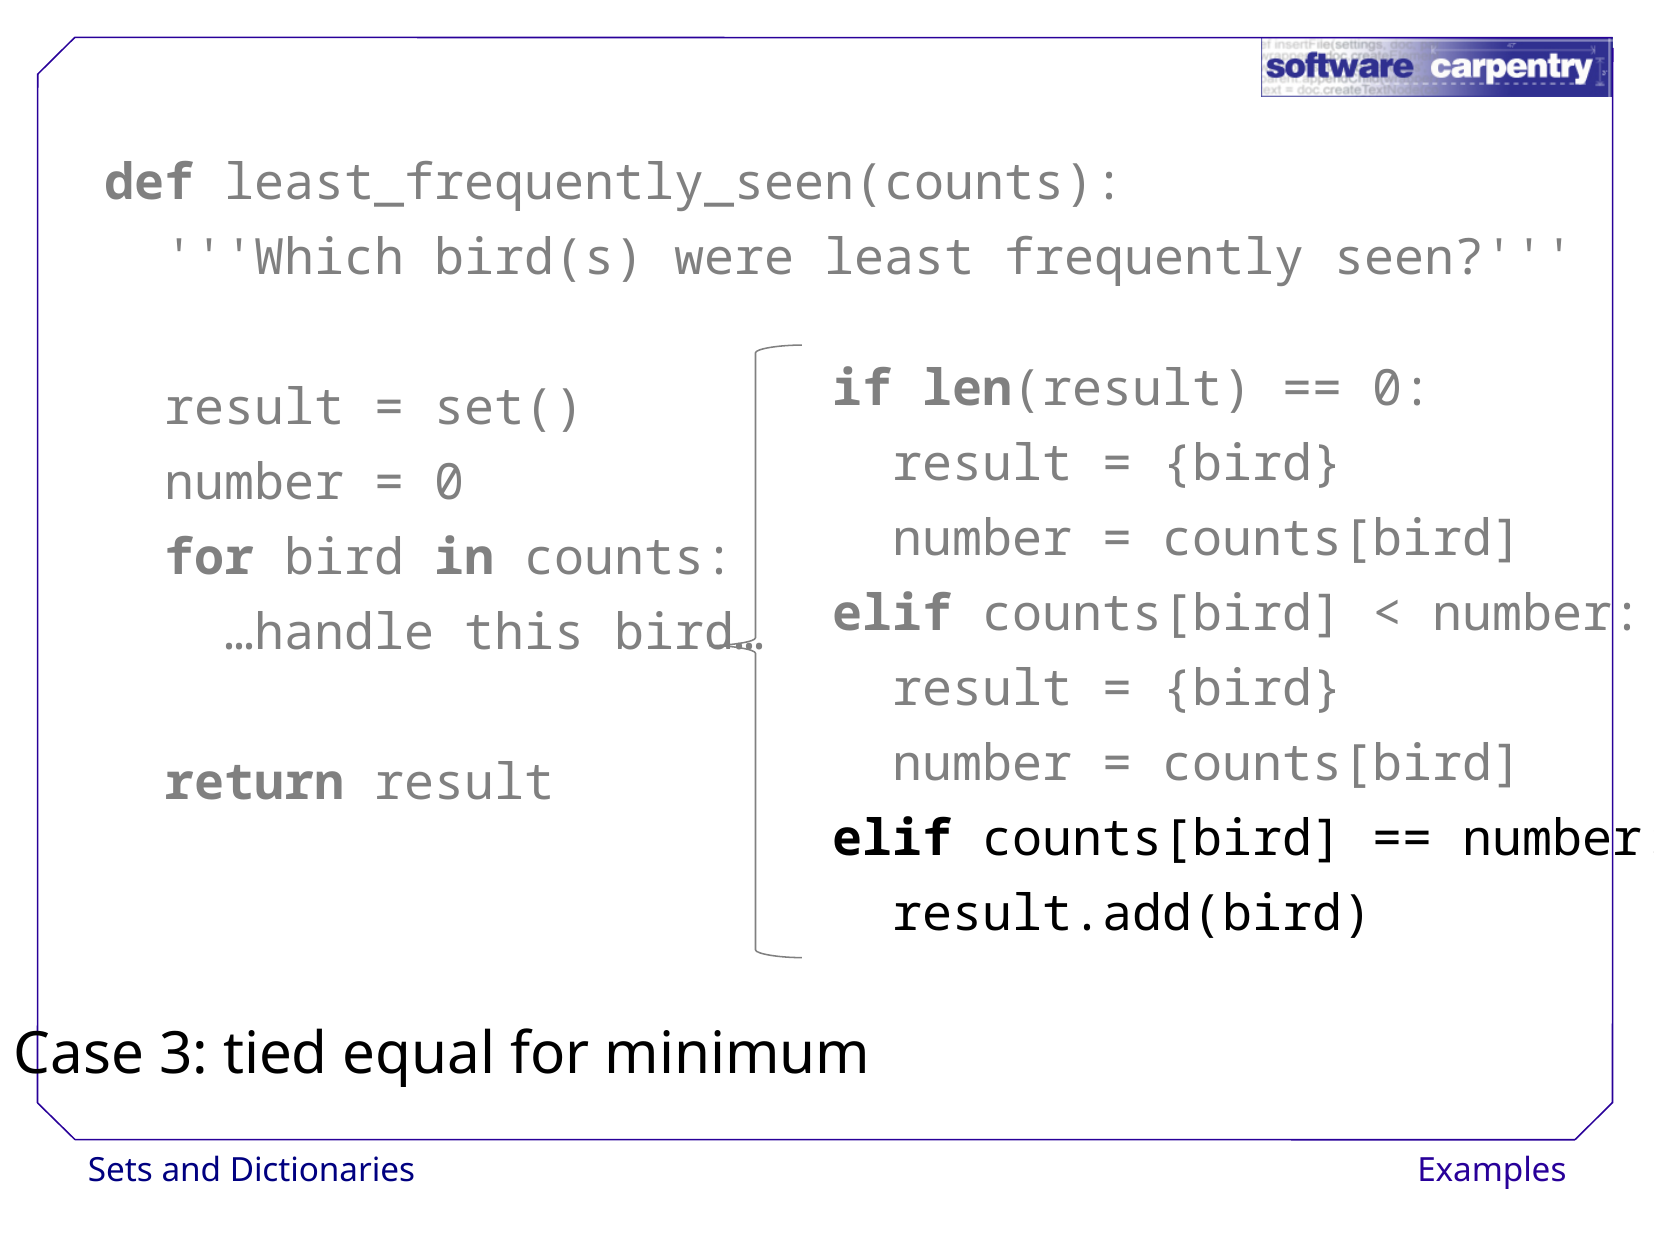

def least_frequently_seen(counts):
 '''Which bird(s) were least frequently seen?'''
 result = set()
 number = 0
 for bird in counts:
 …handle this bird…
 return result
if len(result) == 0:
 result = {bird}
 number = counts[bird]
elif counts[bird] < number:
 result = {bird}
 number = counts[bird]
elif counts[bird] == number:
 result.add(bird)
Case 3: tied equal for minimum